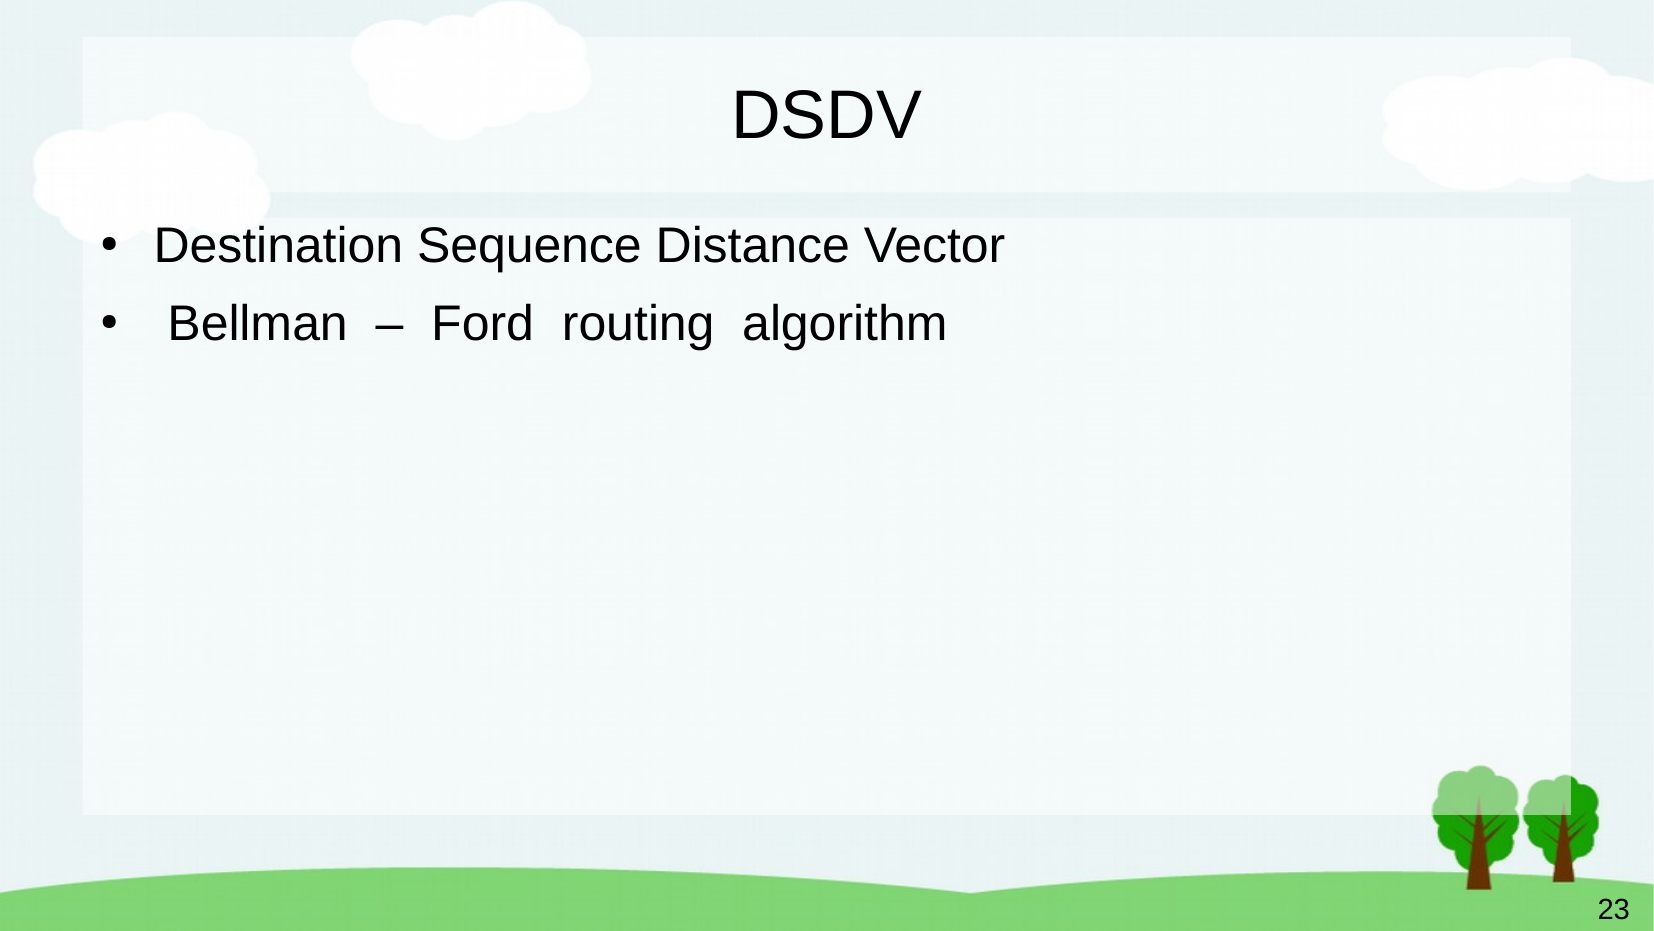

# DSDV
Destination Sequence Distance Vector
 Bellman – Ford routing algorithm
23